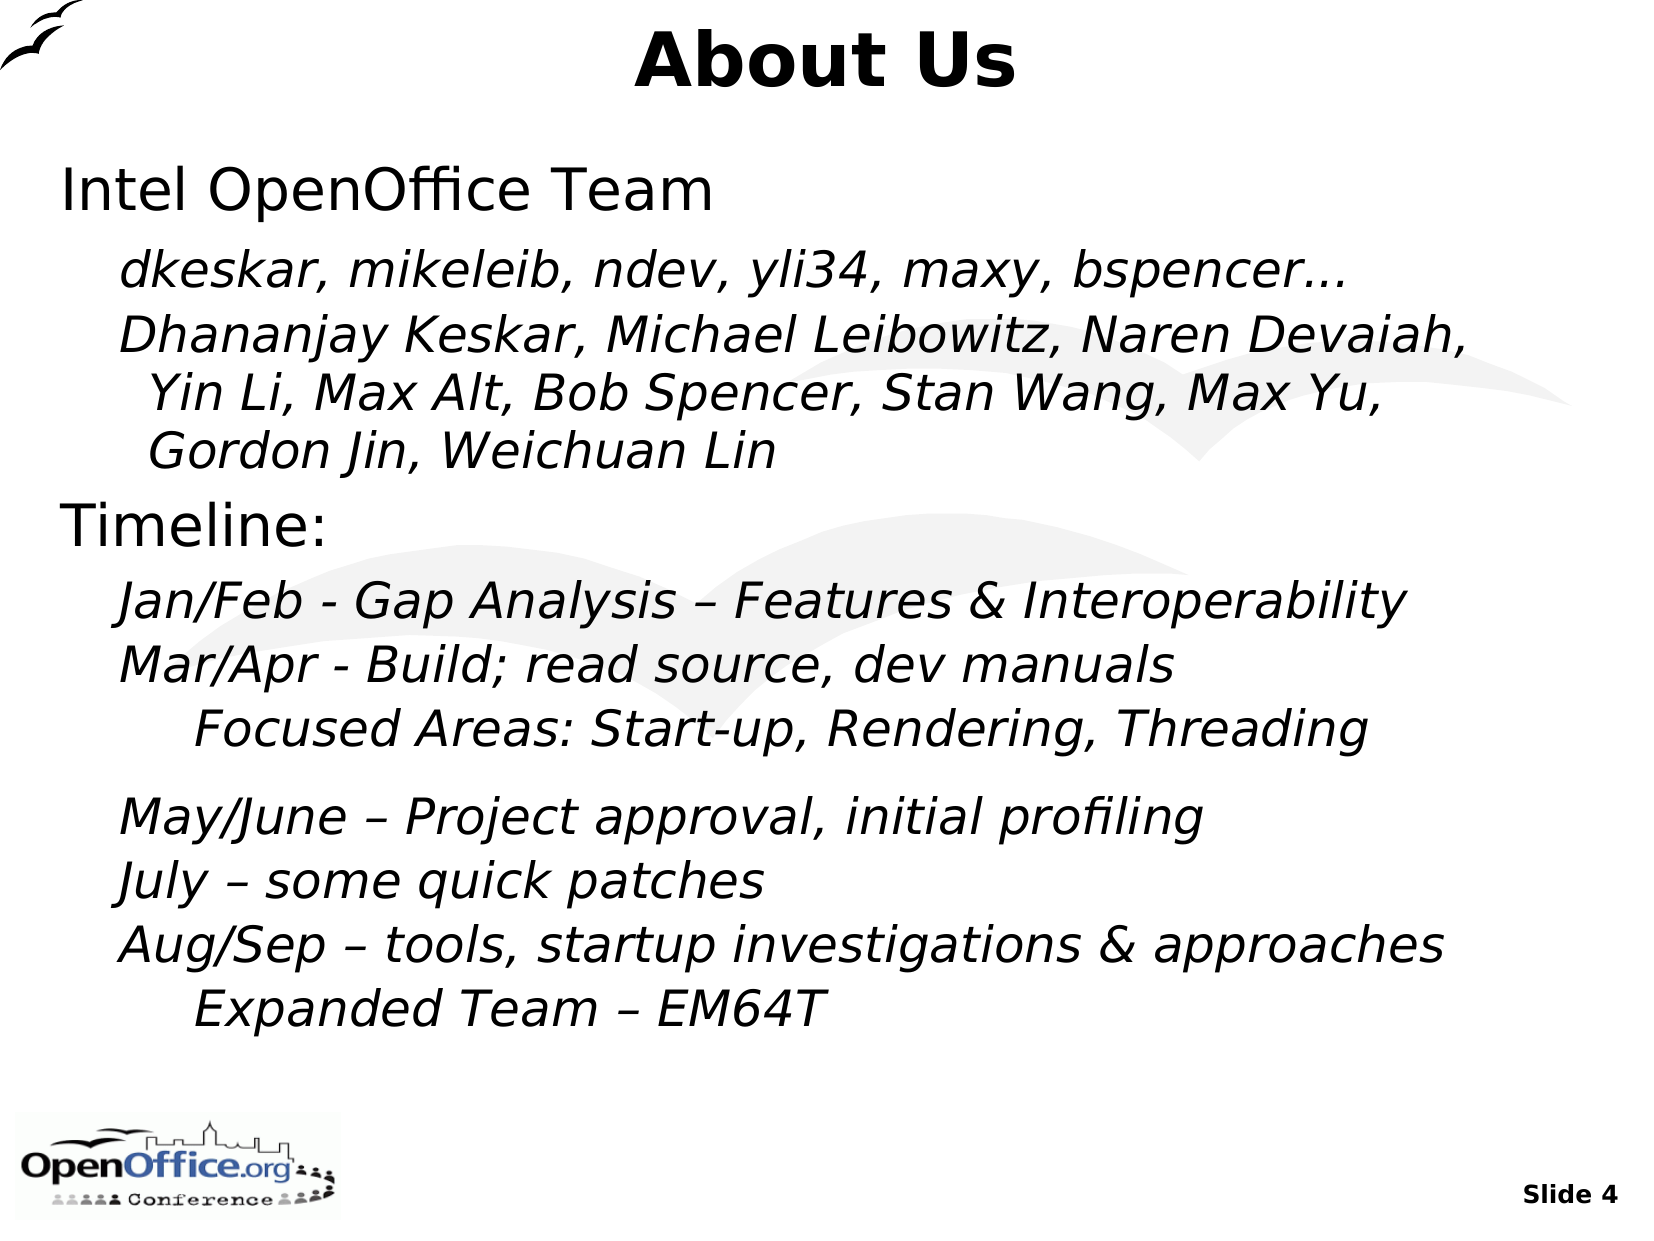

# About Us
Intel OpenOffice Team
dkeskar, mikeleib, ndev, yli34, maxy, bspencer...
Dhananjay Keskar, Michael Leibowitz, Naren Devaiah, Yin Li, Max Alt, Bob Spencer, Stan Wang, Max Yu, Gordon Jin, Weichuan Lin
Timeline:
Jan/Feb - Gap Analysis – Features & Interoperability
Mar/Apr - Build; read source, dev manuals
 Focused Areas: Start-up, Rendering, Threading
May/June – Project approval, initial profiling
July – some quick patches
Aug/Sep – tools, startup investigations & approaches
 Expanded Team – EM64T